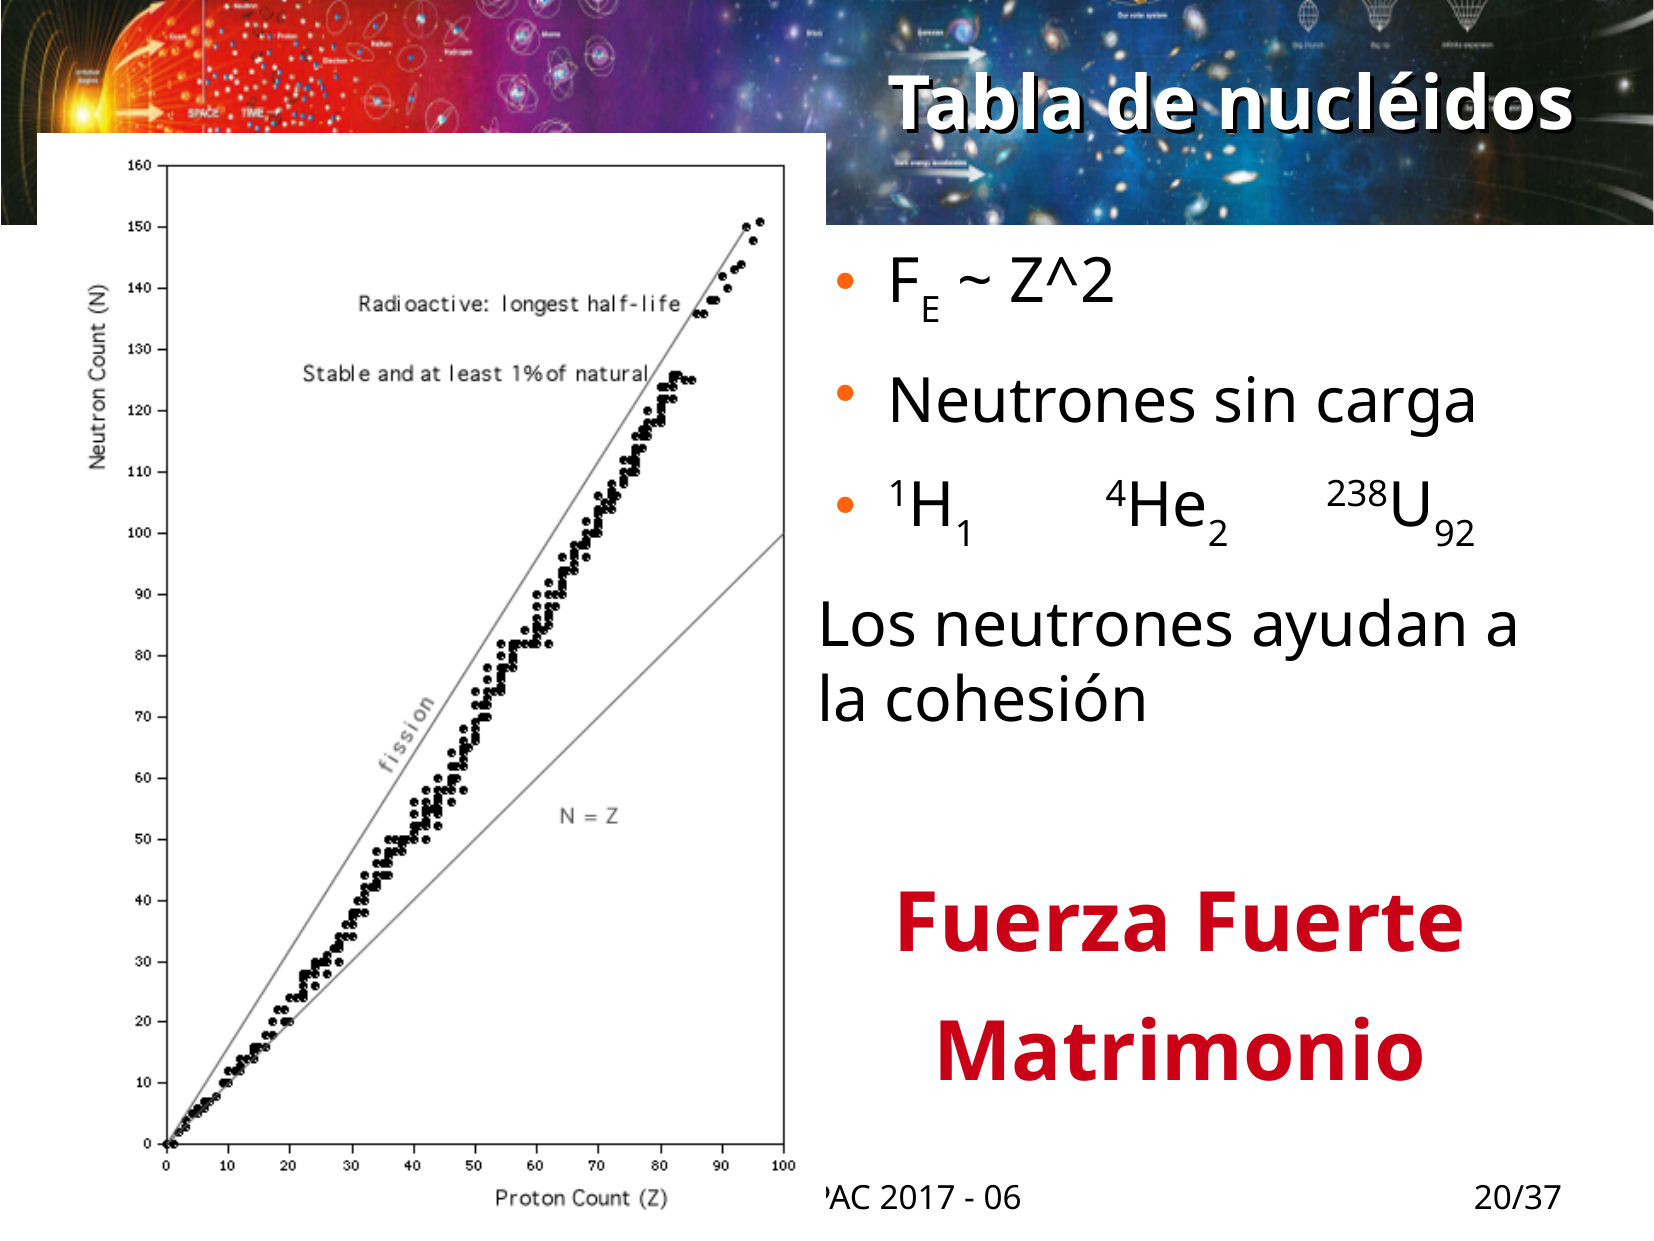

# Tabla de nucléidos
FE ~ Z^2
Neutrones sin carga
1H1 4He2 238U92
Los neutrones ayudan a la cohesión
Fuerza Fuerte
Matrimonio
Sep 19, 2017
H. Asorey - IPAC 2017 - 06
20